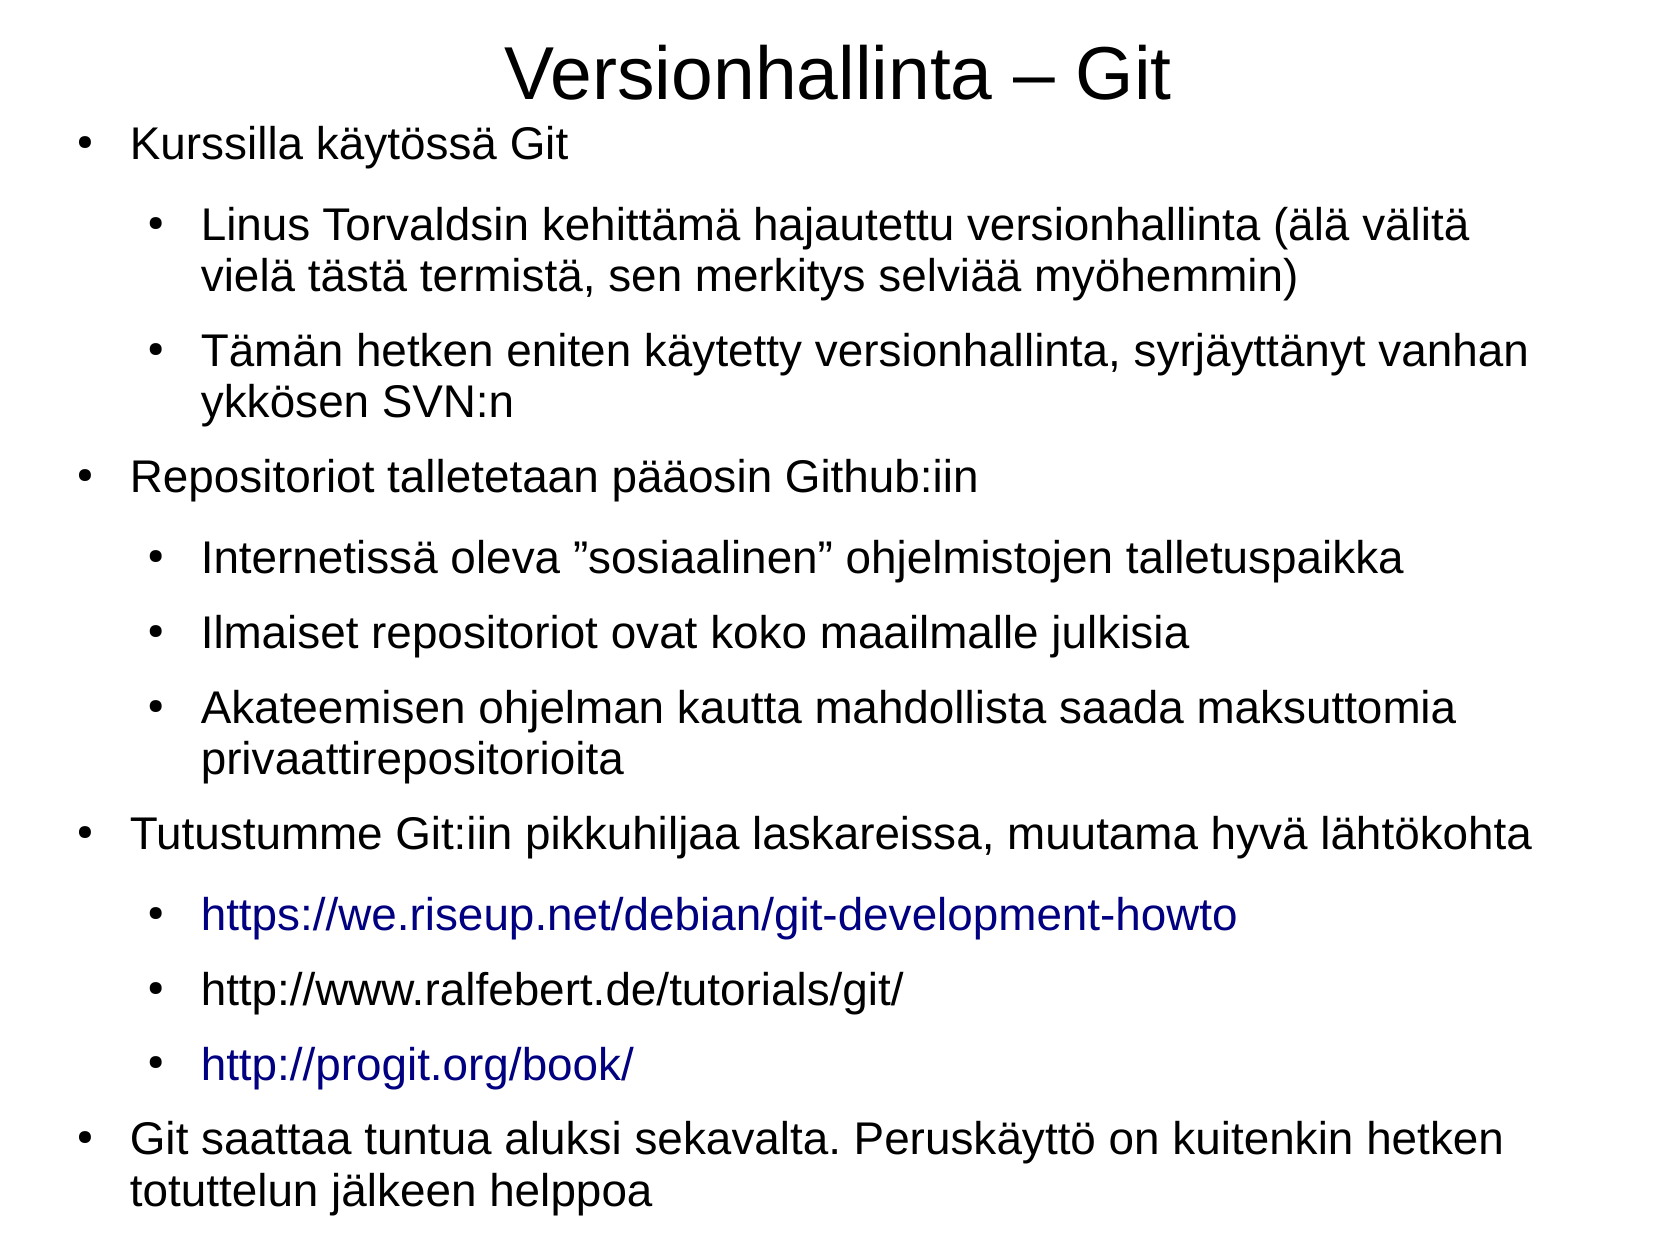

# Versionhallinta – Git
Kurssilla käytössä Git
Linus Torvaldsin kehittämä hajautettu versionhallinta (älä välitä vielä tästä termistä, sen merkitys selviää myöhemmin)
Tämän hetken eniten käytetty versionhallinta, syrjäyttänyt vanhan ykkösen SVN:n
Repositoriot talletetaan pääosin Github:iin
Internetissä oleva ”sosiaalinen” ohjelmistojen talletuspaikka
Ilmaiset repositoriot ovat koko maailmalle julkisia
Akateemisen ohjelman kautta mahdollista saada maksuttomia privaattirepositorioita
Tutustumme Git:iin pikkuhiljaa laskareissa, muutama hyvä lähtökohta
https://we.riseup.net/debian/git-development-howto
http://www.ralfebert.de/tutorials/git/
http://progit.org/book/
Git saattaa tuntua aluksi sekavalta. Peruskäyttö on kuitenkin hetken totuttelun jälkeen helppoa